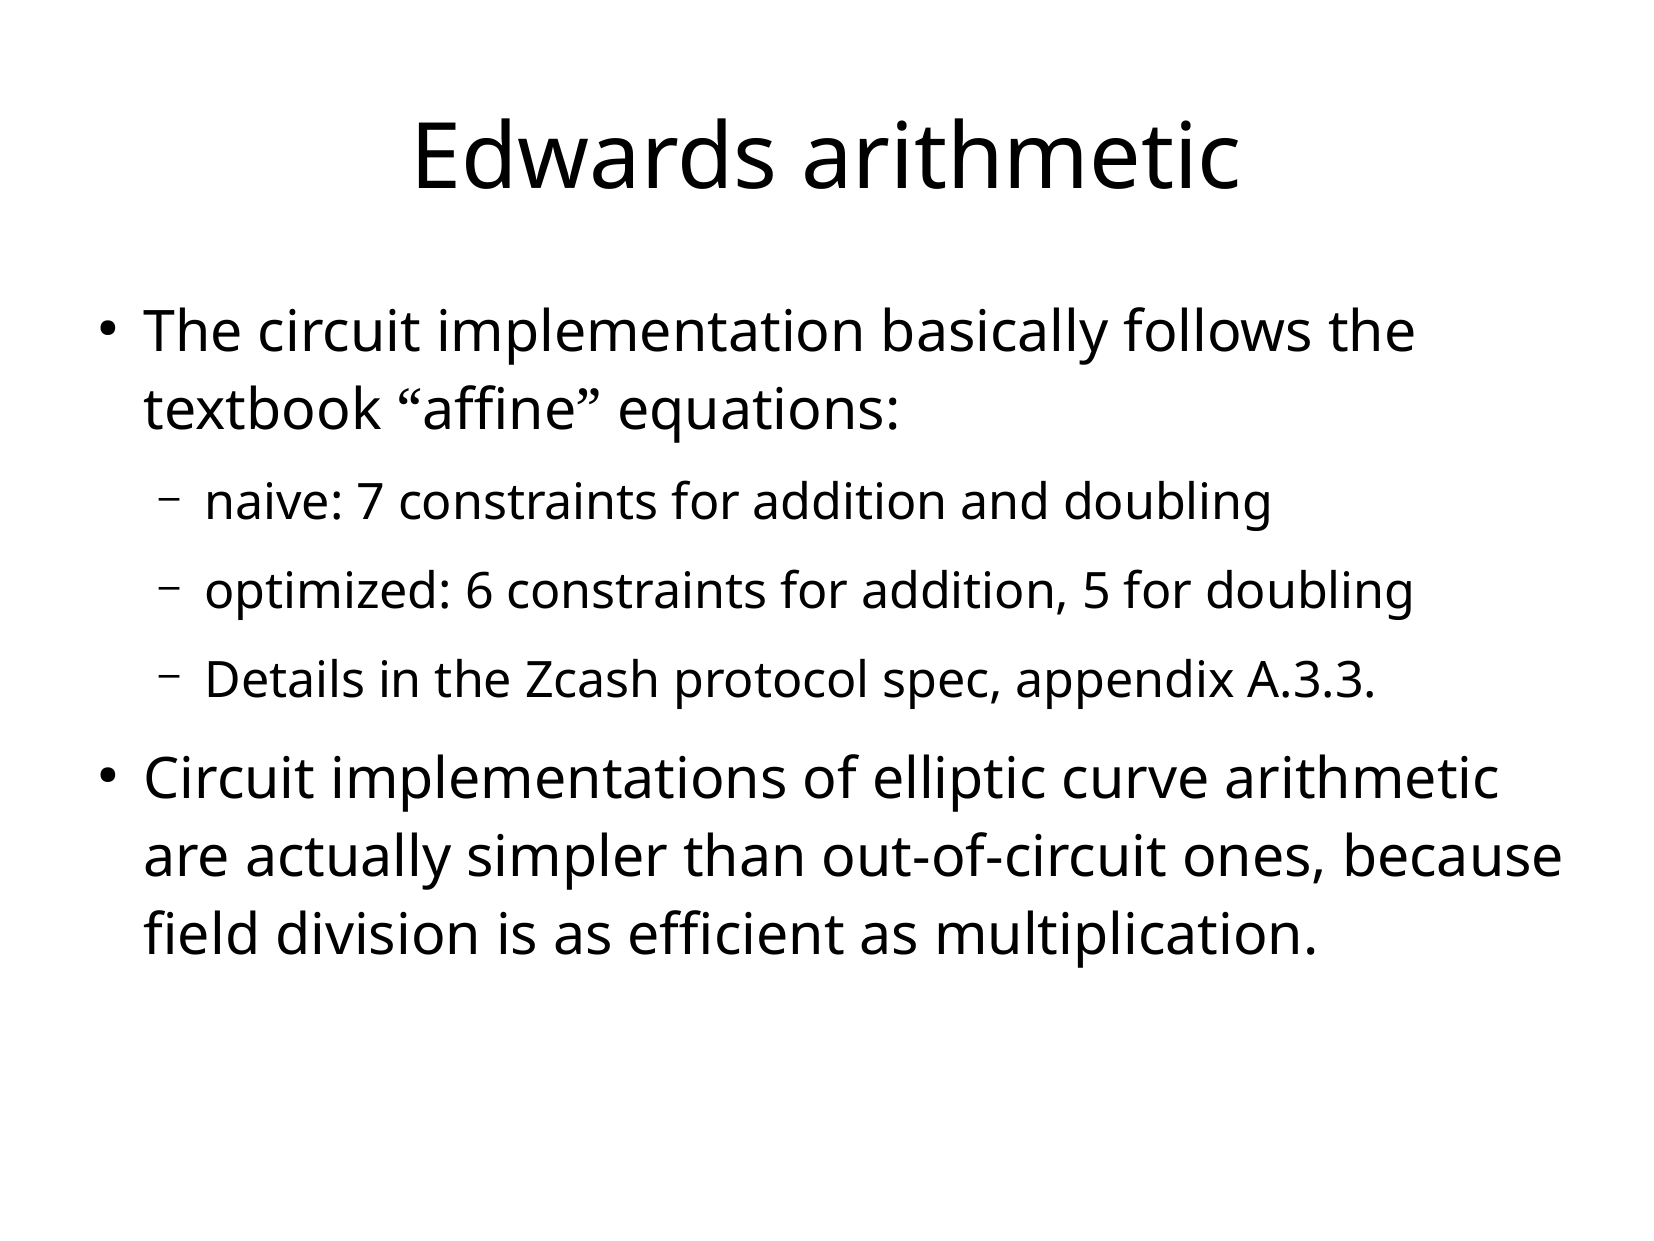

# Edwards arithmetic
The circuit implementation basically follows the textbook “affine” equations:
naive: 7 constraints for addition and doubling
optimized: 6 constraints for addition, 5 for doubling
Details in the Zcash protocol spec, appendix A.3.3.
Circuit implementations of elliptic curve arithmetic are actually simpler than out-of-circuit ones, because field division is as efficient as multiplication.